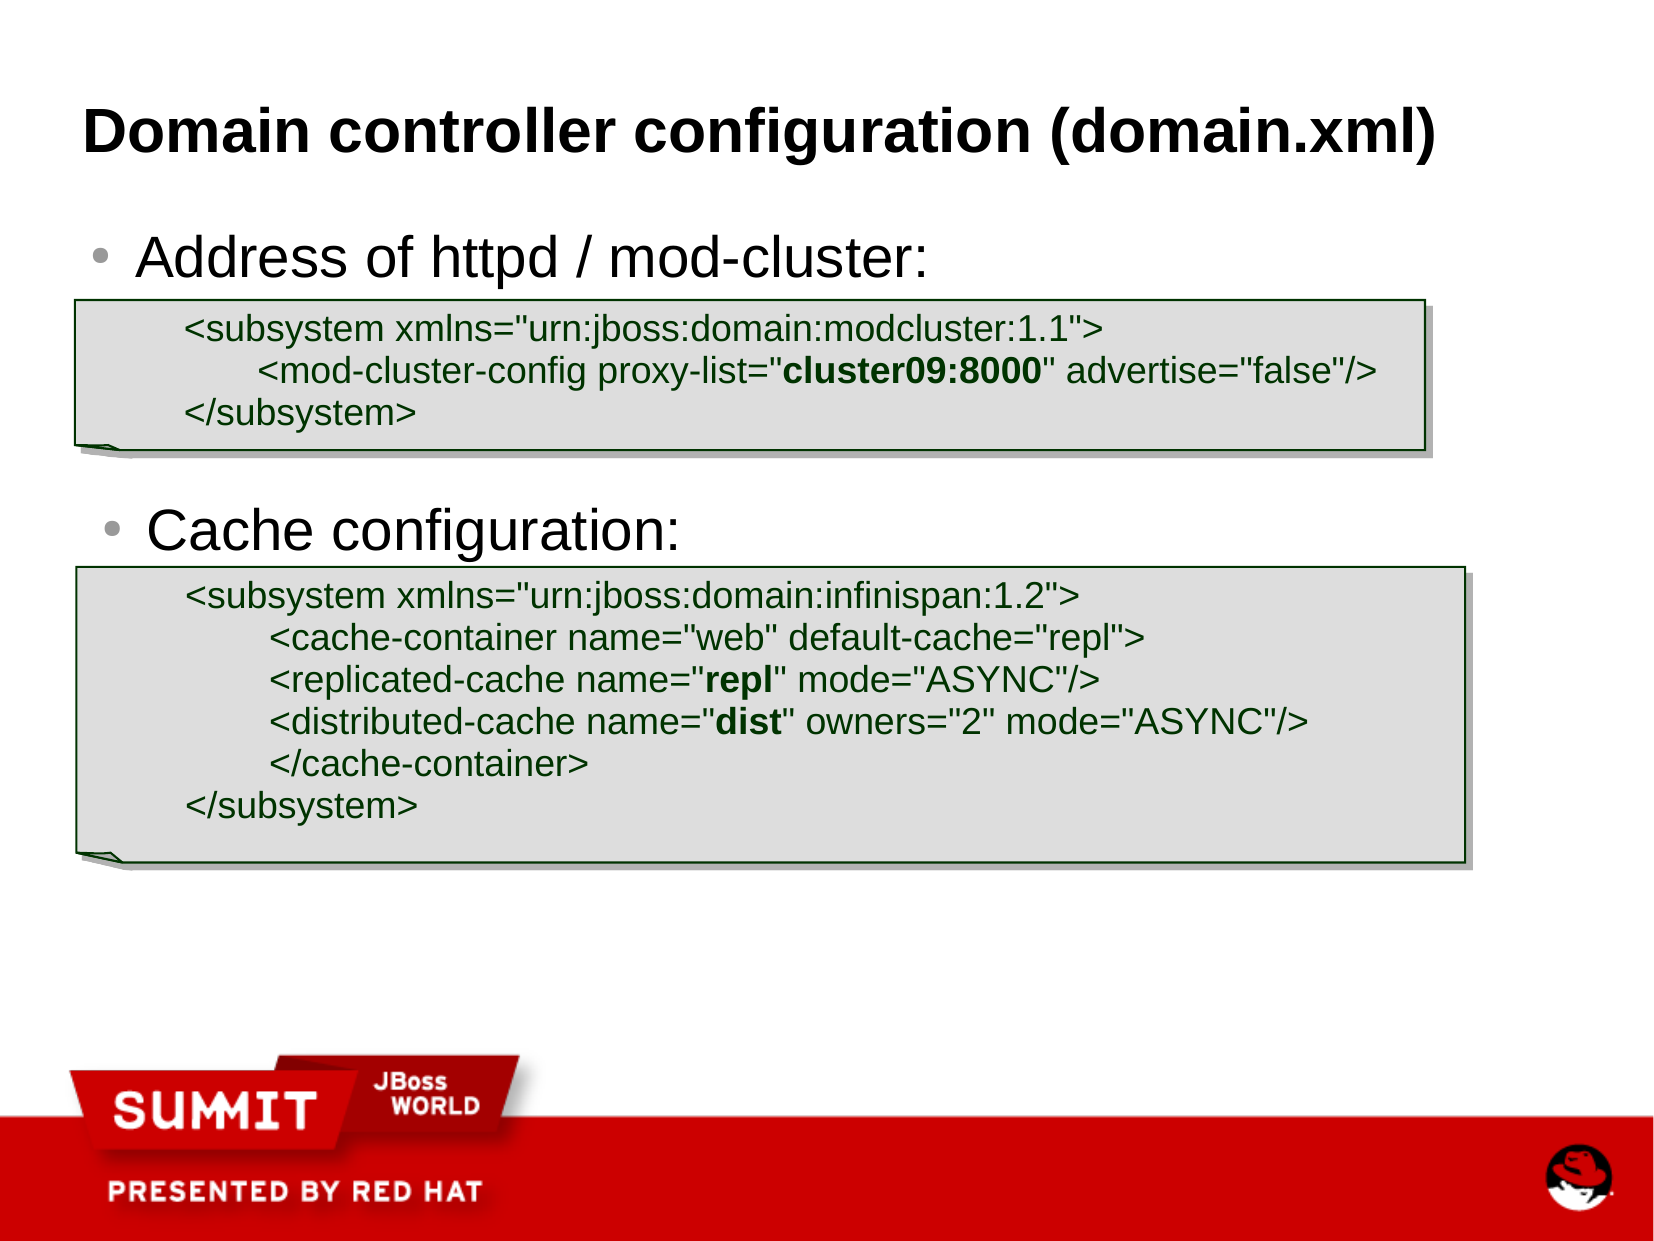

# Domain controller configuration (domain.xml)
Address of httpd / mod-cluster:
<subsystem xmlns="urn:jboss:domain:modcluster:1.1">
 <mod-cluster-config proxy-list="cluster09:8000" advertise="false"/>
</subsystem>
Cache configuration:
<subsystem xmlns="urn:jboss:domain:infinispan:1.2">
 <cache-container name="web" default-cache="repl">
 <replicated-cache name="repl" mode="ASYNC"/>
 <distributed-cache name="dist" owners="2" mode="ASYNC"/>
 </cache-container>
</subsystem>